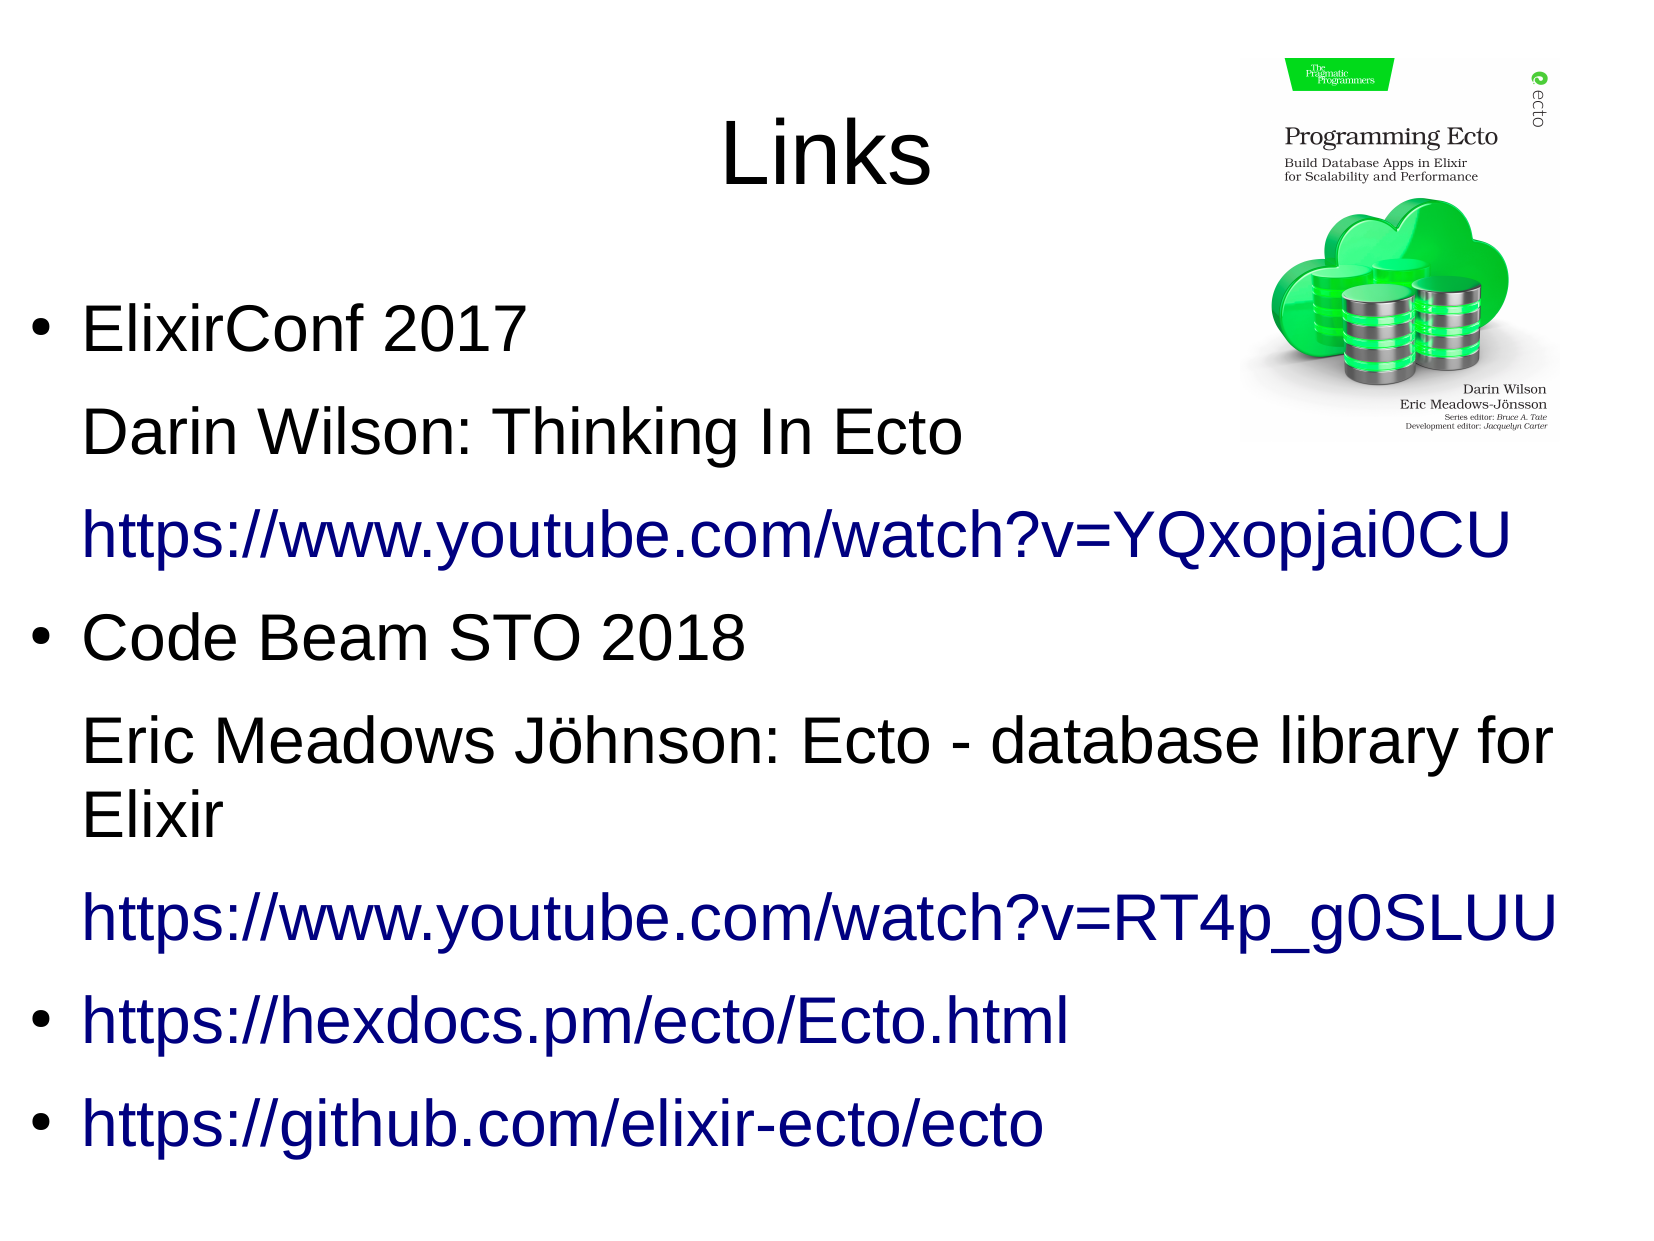

# Links
ElixirConf 2017
Darin Wilson: Thinking In Ecto
https://www.youtube.com/watch?v=YQxopjai0CU
Code Beam STO 2018
Eric Meadows Jöhnson: Ecto - database library for Elixir
https://www.youtube.com/watch?v=RT4p_g0SLUU
https://hexdocs.pm/ecto/Ecto.html
https://github.com/elixir-ecto/ecto